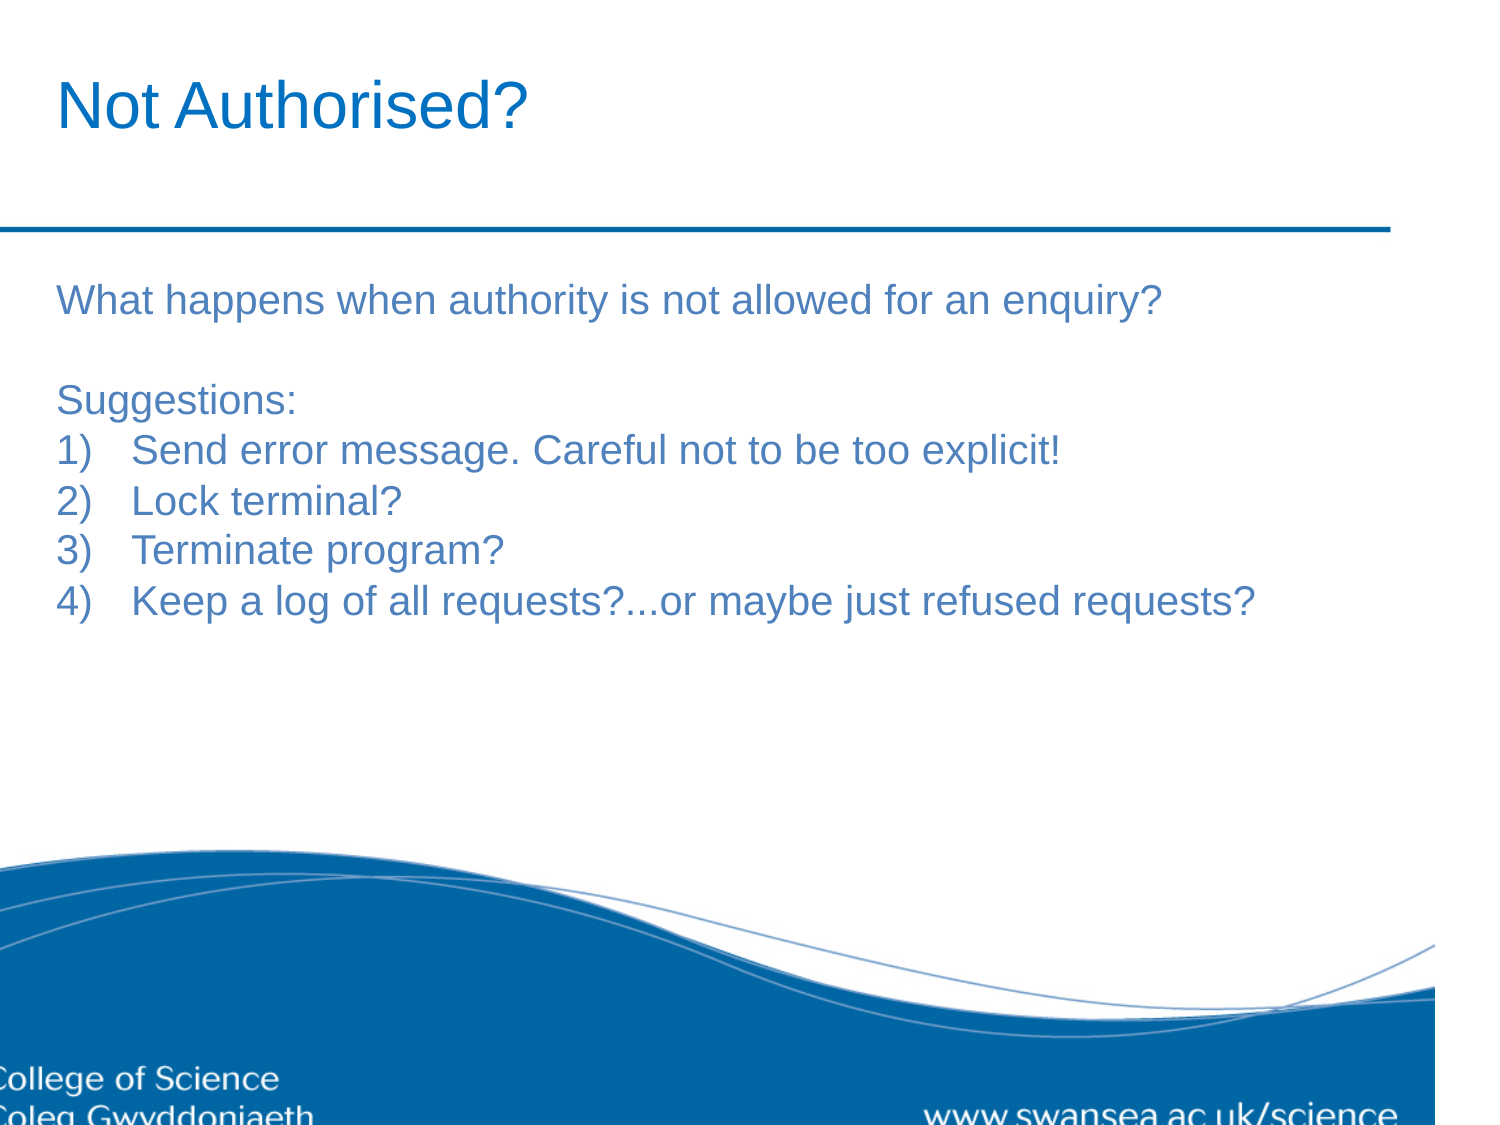

Not Authorised?
What happens when authority is not allowed for an enquiry?
Suggestions:
Send error message. Careful not to be too explicit!
Lock terminal?
Terminate program?
Keep a log of all requests?...or maybe just refused requests?